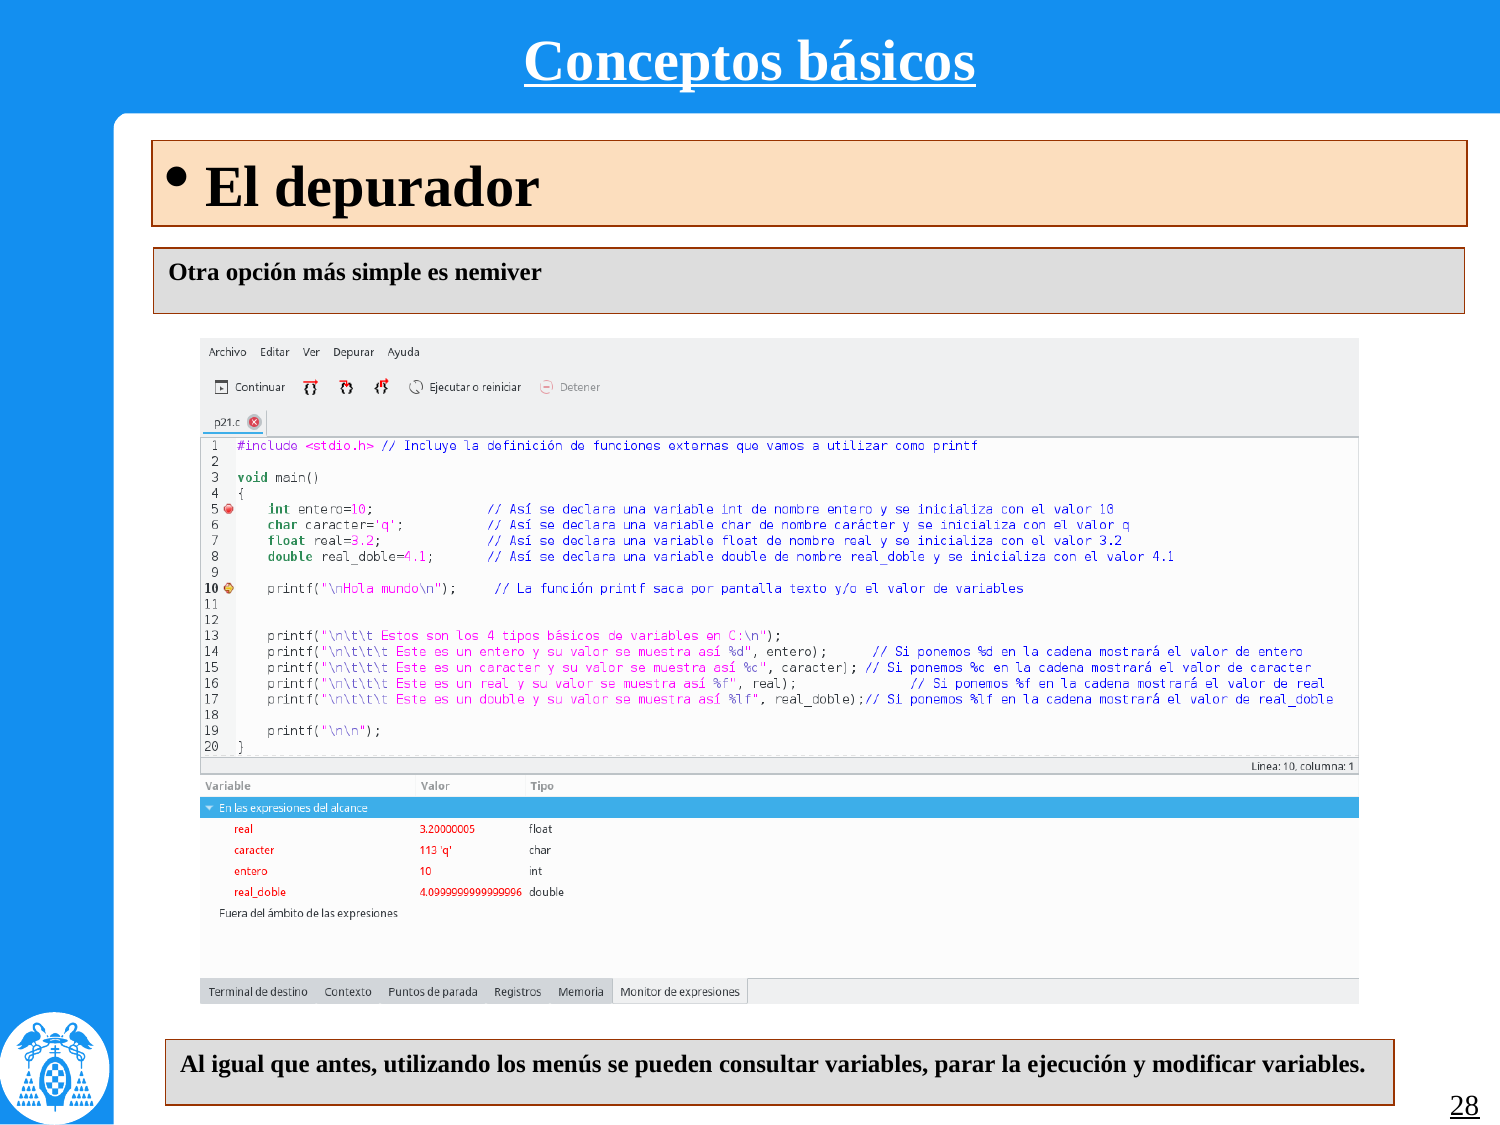

Conceptos básicos
 El depurador
Otra opción más simple es nemiver
Al igual que antes, utilizando los menús se pueden consultar variables, parar la ejecución y modificar variables.